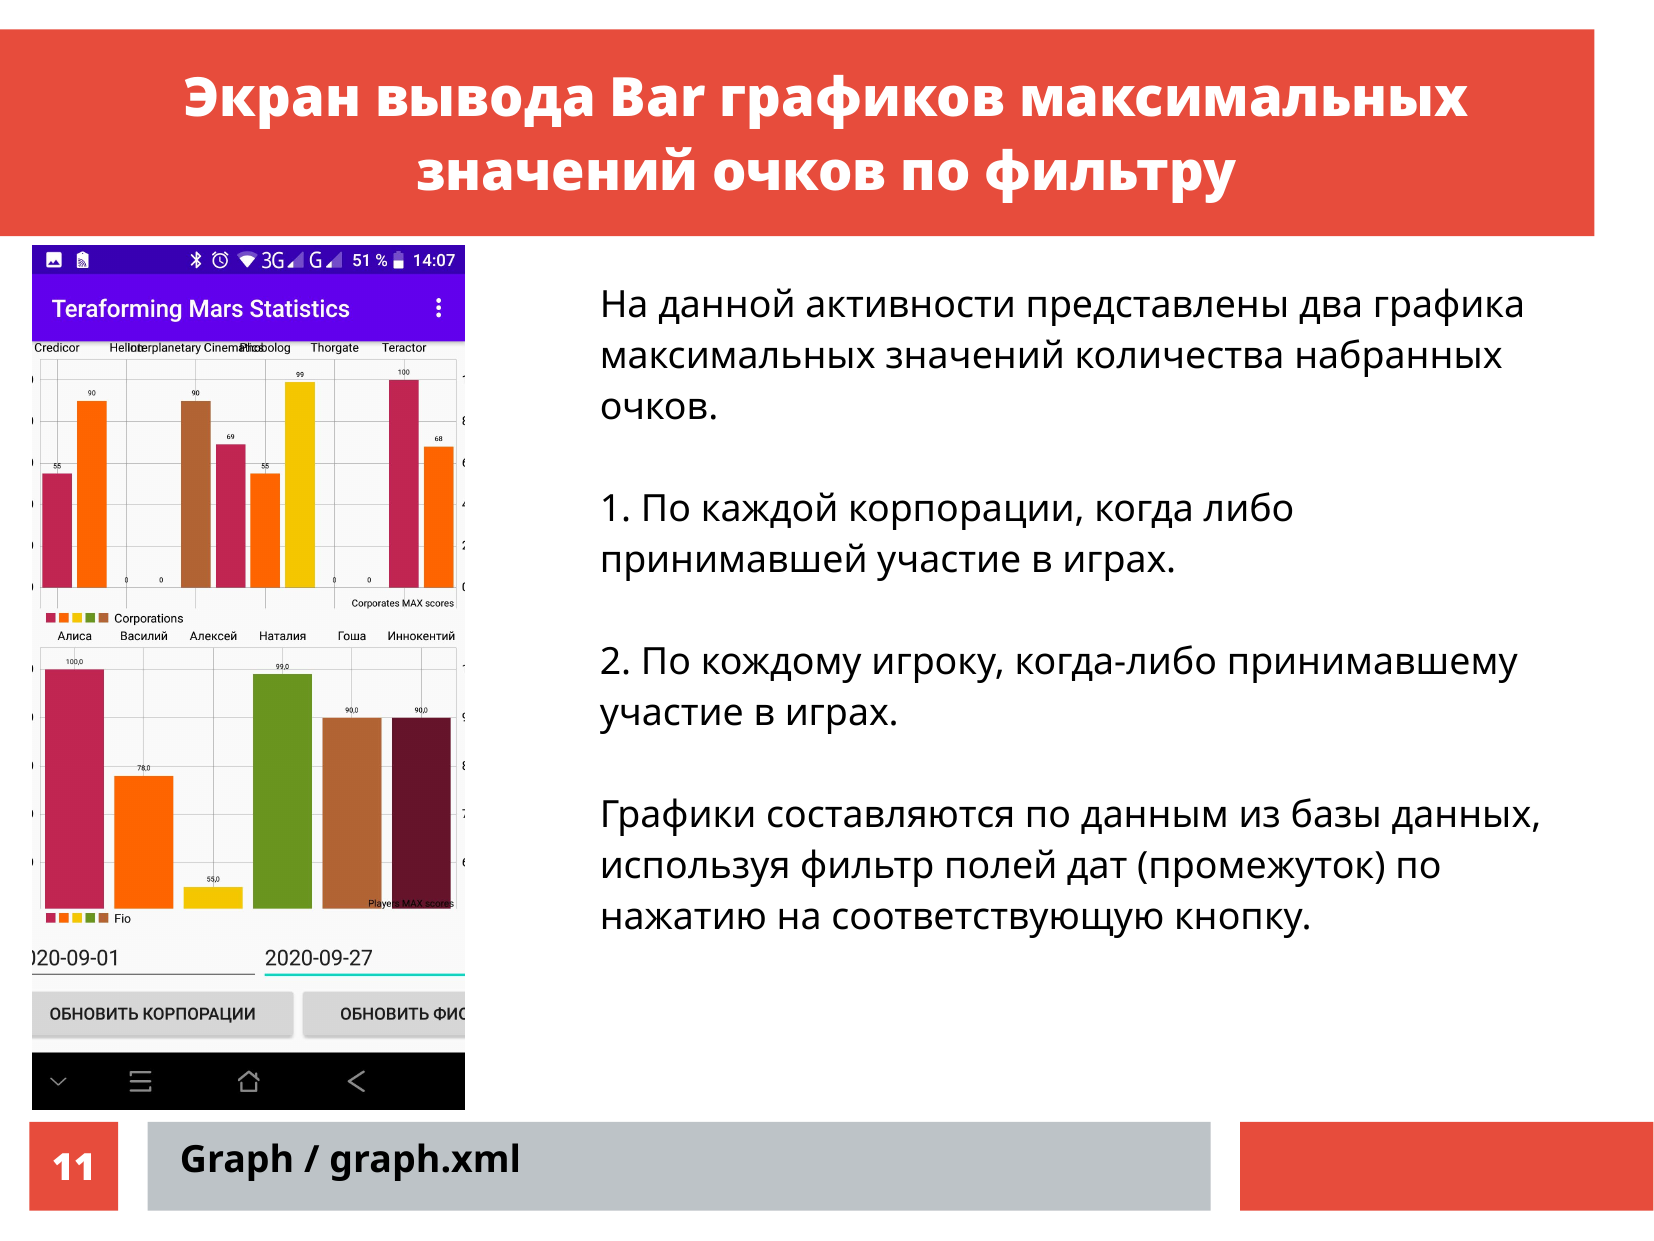

# Экран вывода Bar графиков максимальных значений очков по фильтру
На данной активности представлены два графика максимальных значений количества набранных очков.
1. По каждой корпорации, когда либо принимавшей участие в играх.
2. По кождому игроку, когда-либо принимавшему участие в играх.
Графики составляются по данным из базы данных, используя фильтр полей дат (промежуток) по нажатию на соответствующую кнопку.
11
Graph / graph.xml